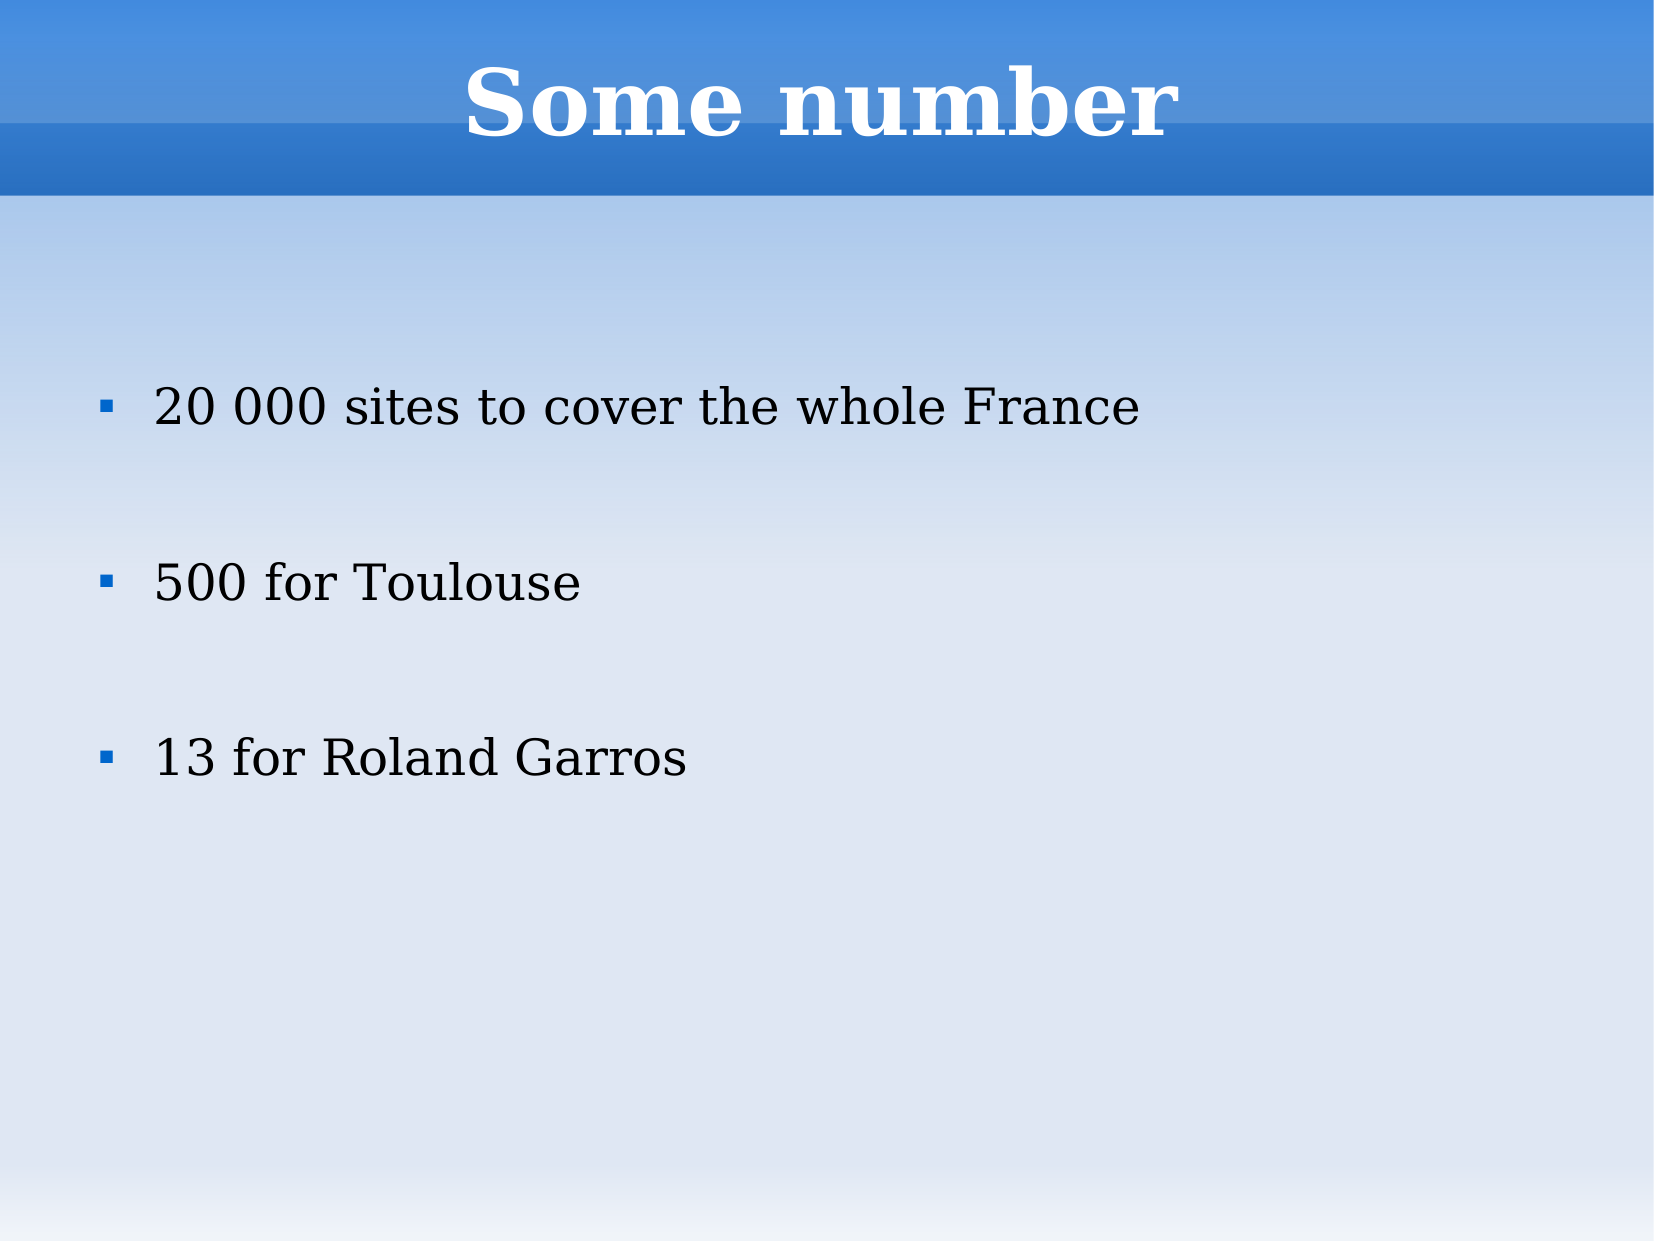

# Some number
20 000 sites to cover the whole France
500 for Toulouse
13 for Roland Garros